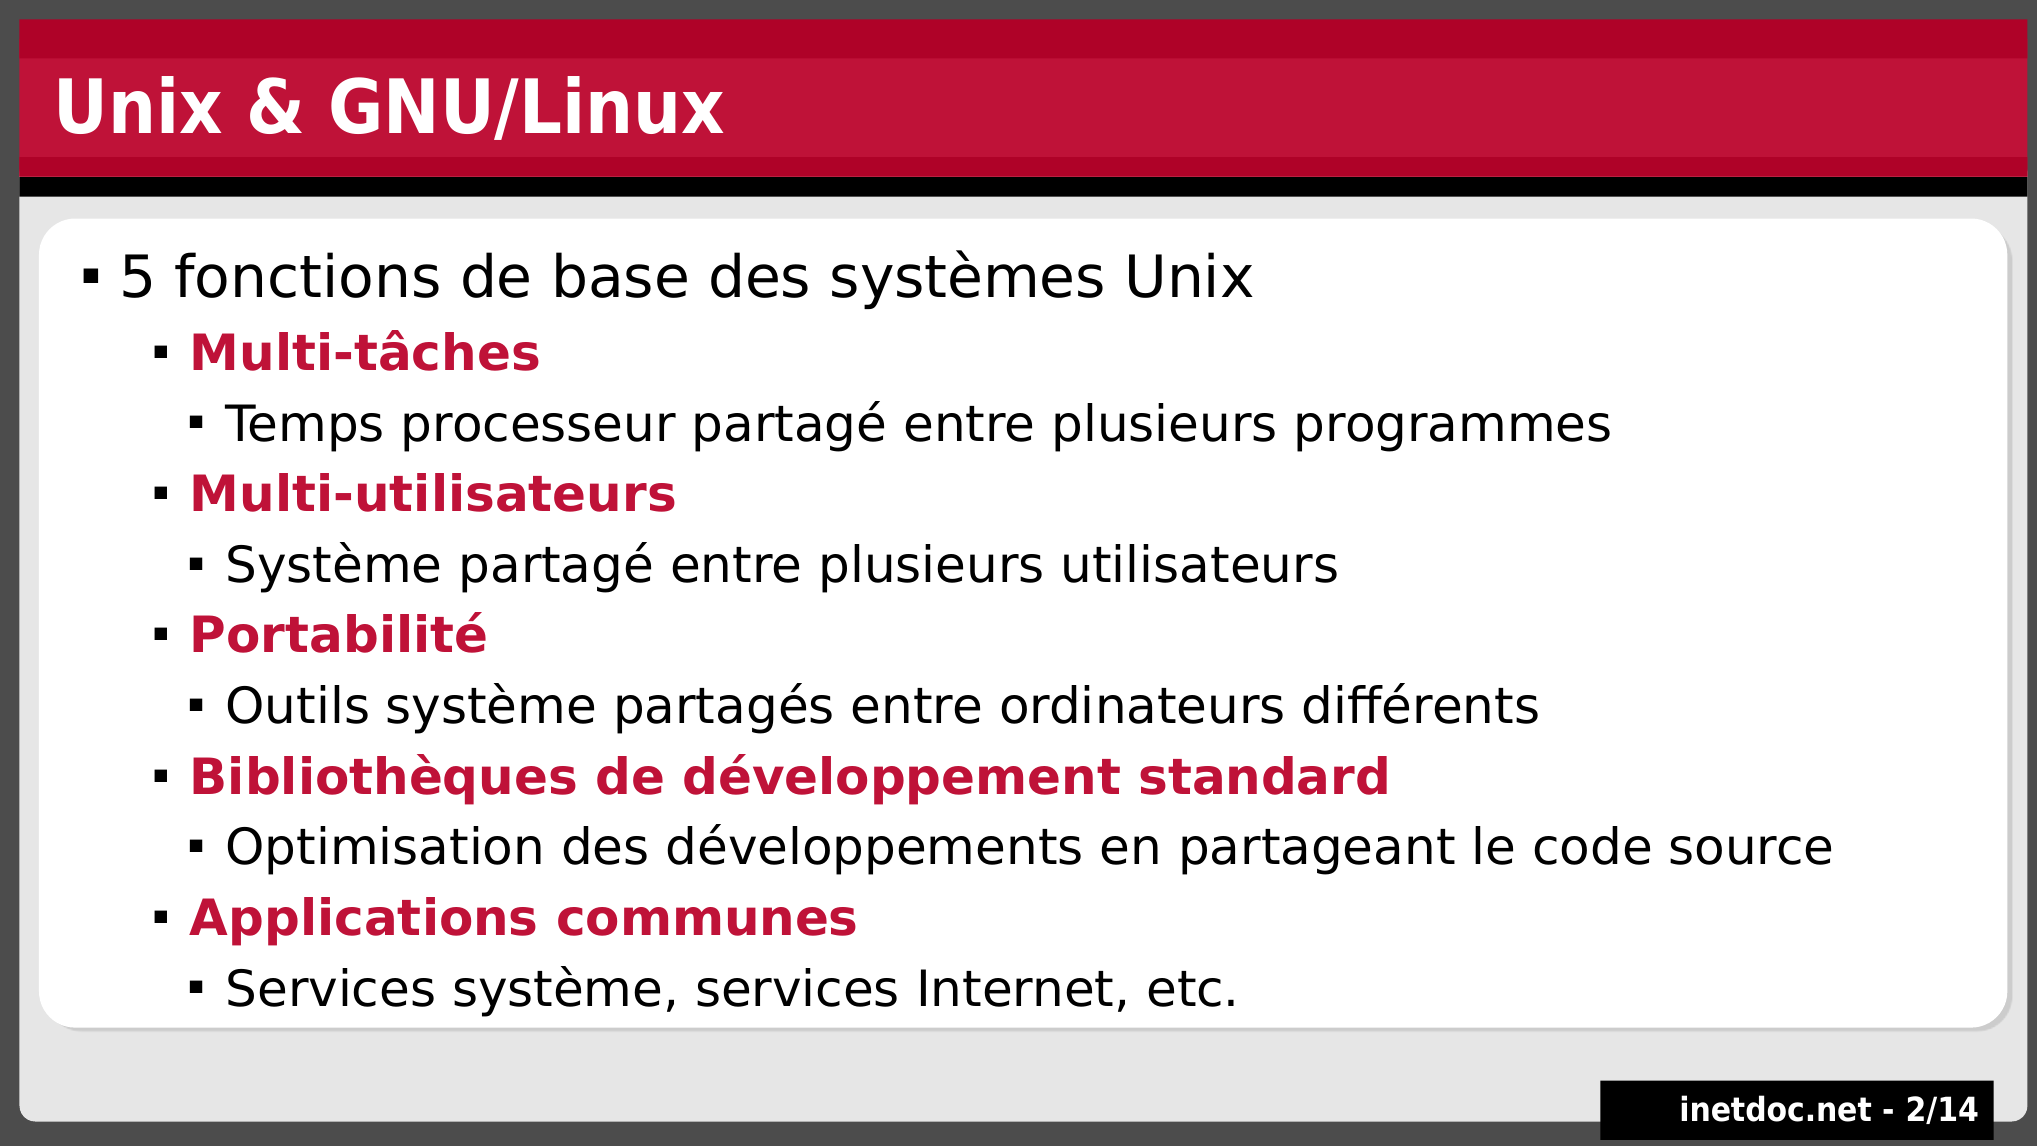

Unix & GNU/Linux
5 fonctions de base des systèmes Unix
Multi-tâches
Temps processeur partagé entre plusieurs programmes
Multi-utilisateurs
Système partagé entre plusieurs utilisateurs
Portabilité
Outils système partagés entre ordinateurs différents
Bibliothèques de développement standard
Optimisation des développements en partageant le code source
Applications communes
Services système, services Internet, etc.
inetdoc.net - /14